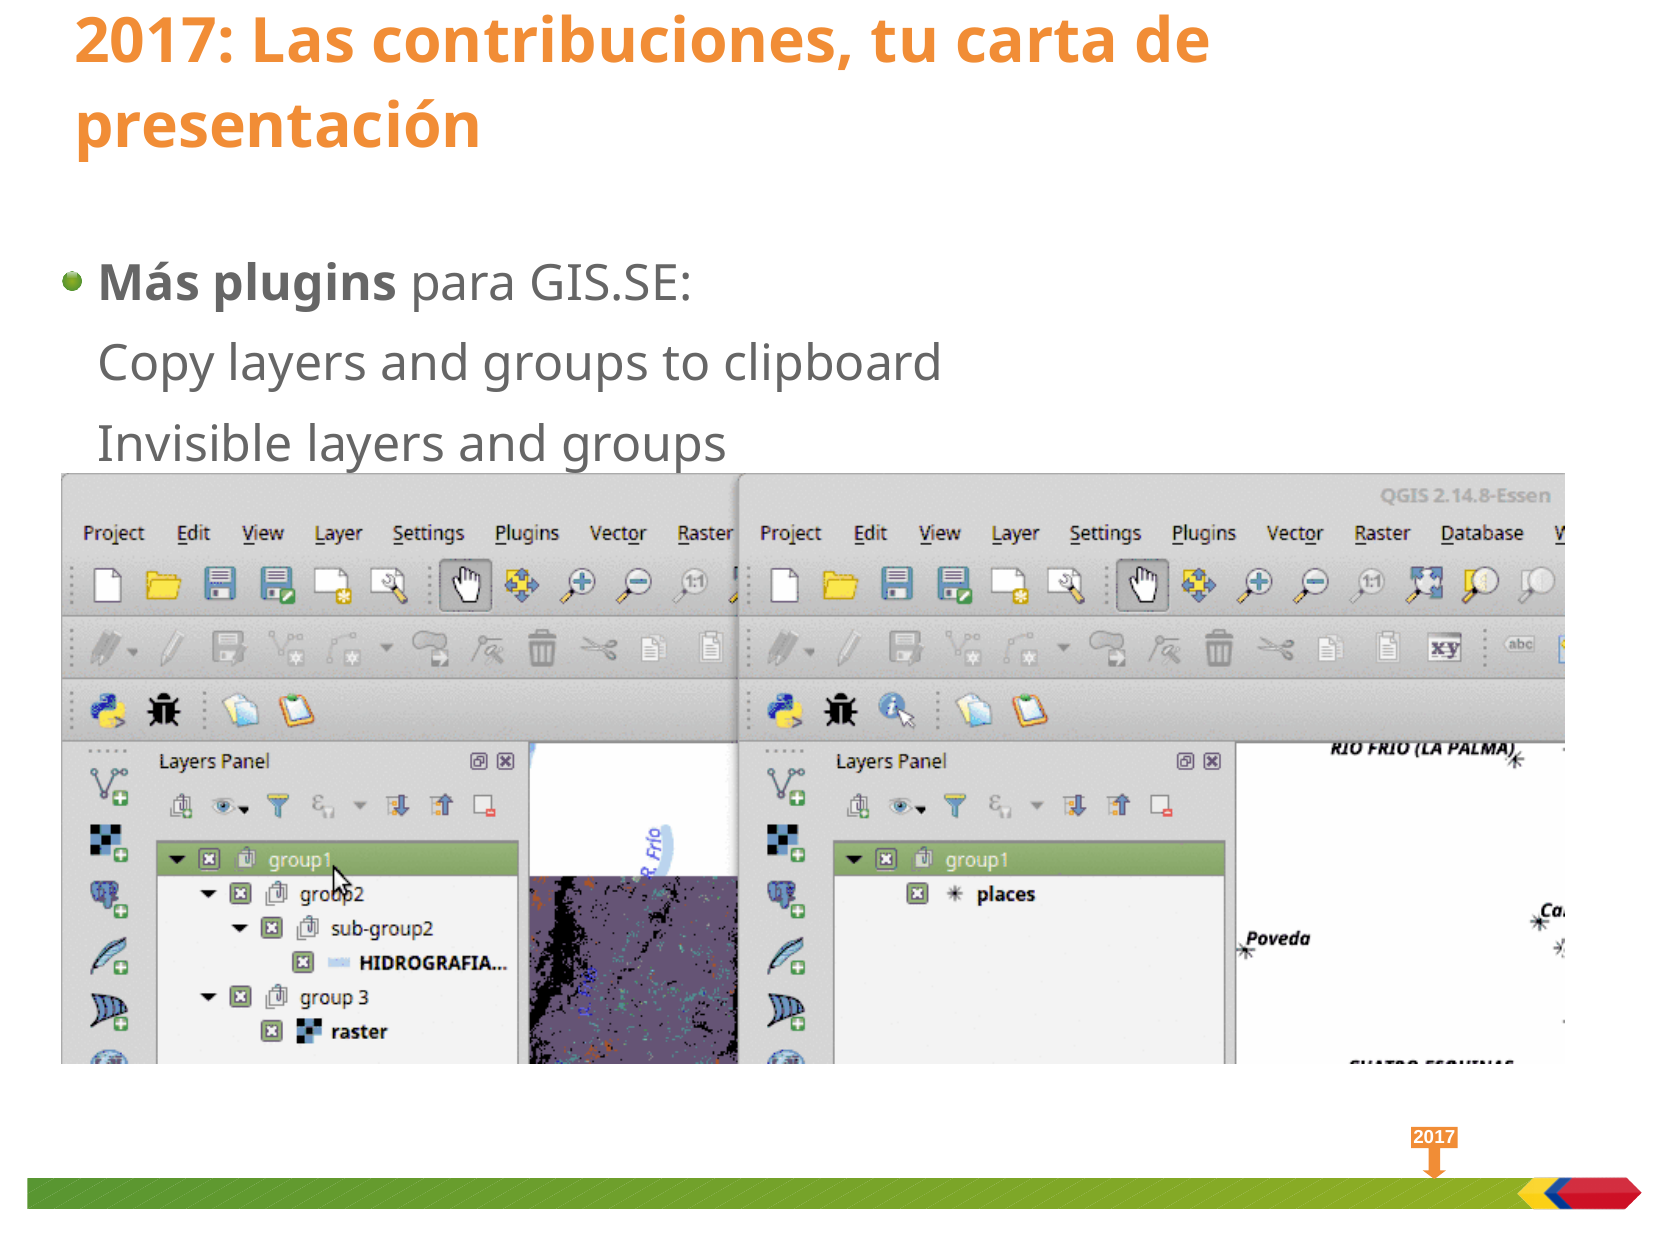

# 2017: Las contribuciones, tu carta de presentación
Más plugins para GIS.SE:
Copy layers and groups to clipboard
Invisible layers and groups
Cooperación Suiza en Colombia:
plugin Asistente LADM_COL (ISO 19152)
Project Generator,
trabajo conjunto con Matthias Kuhn
2017